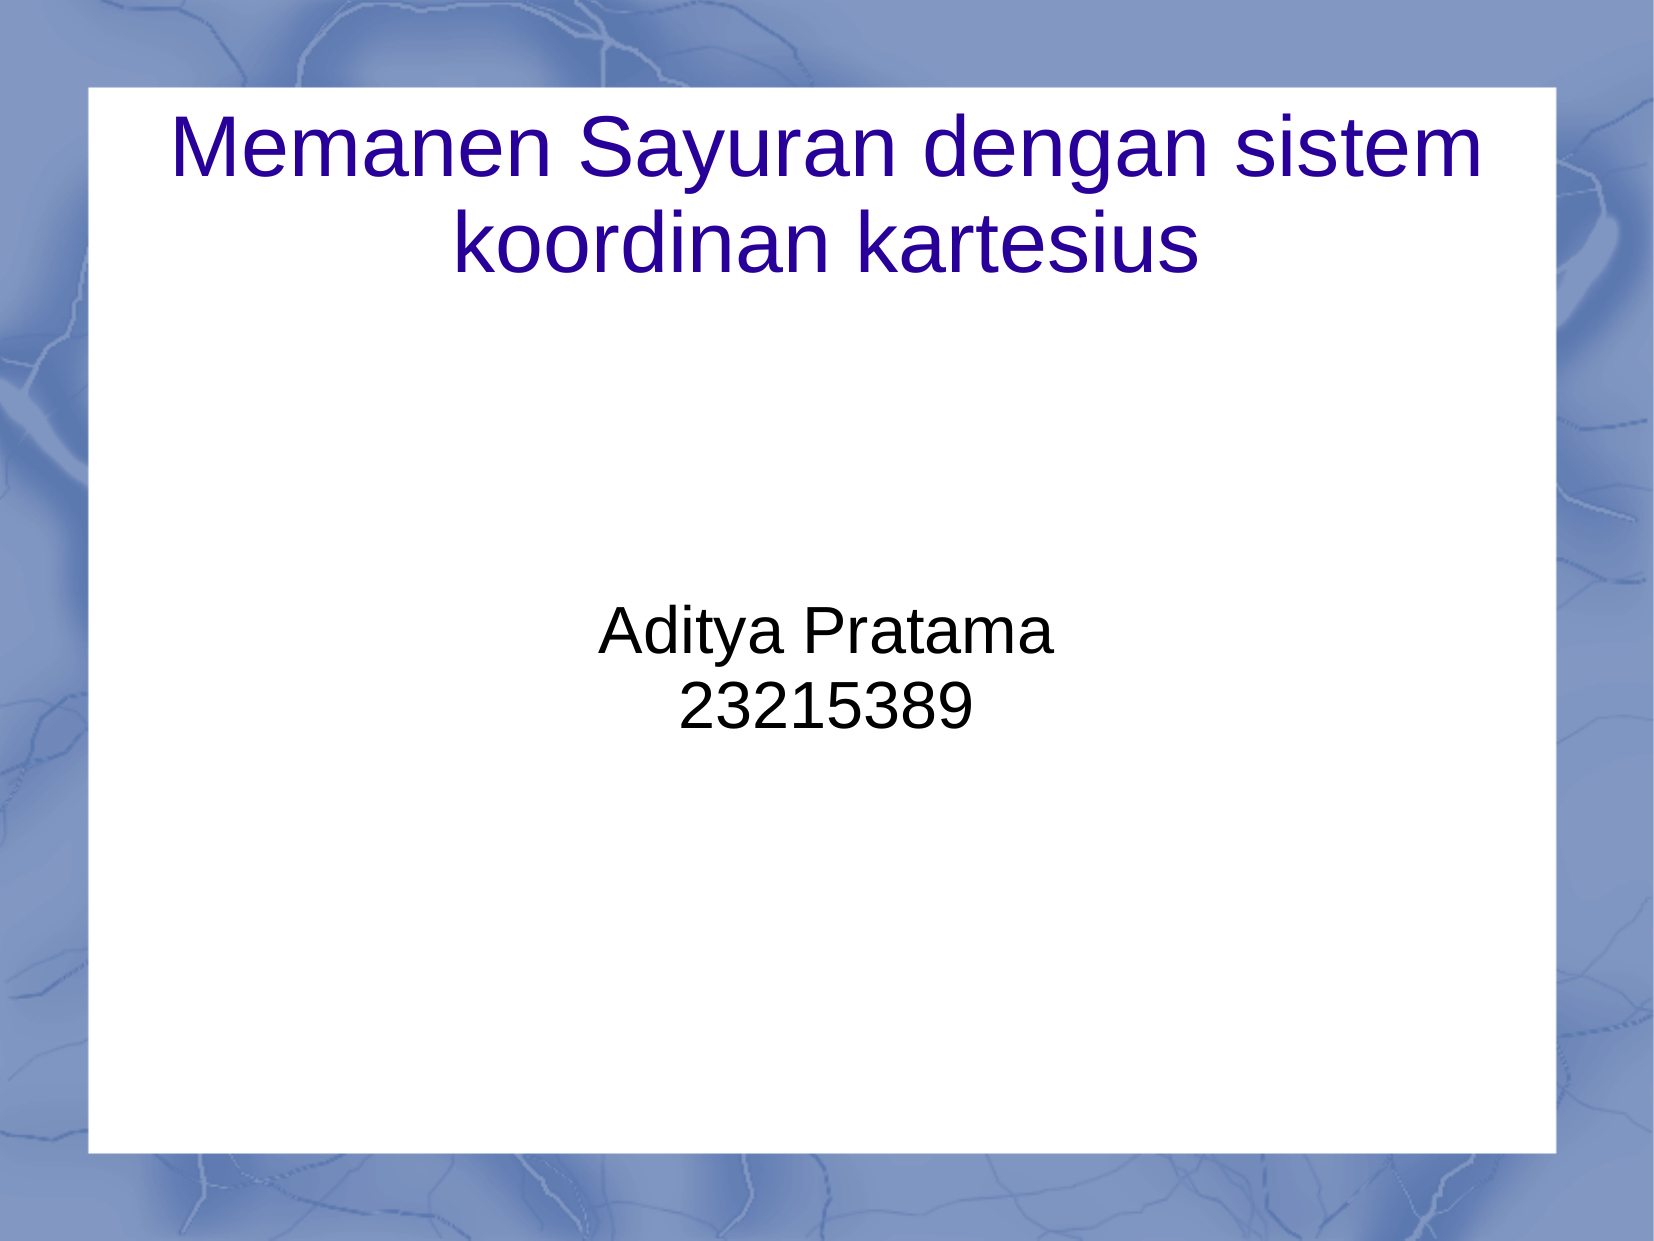

# Memanen Sayuran dengan sistem koordinan kartesius
Aditya Pratama
23215389